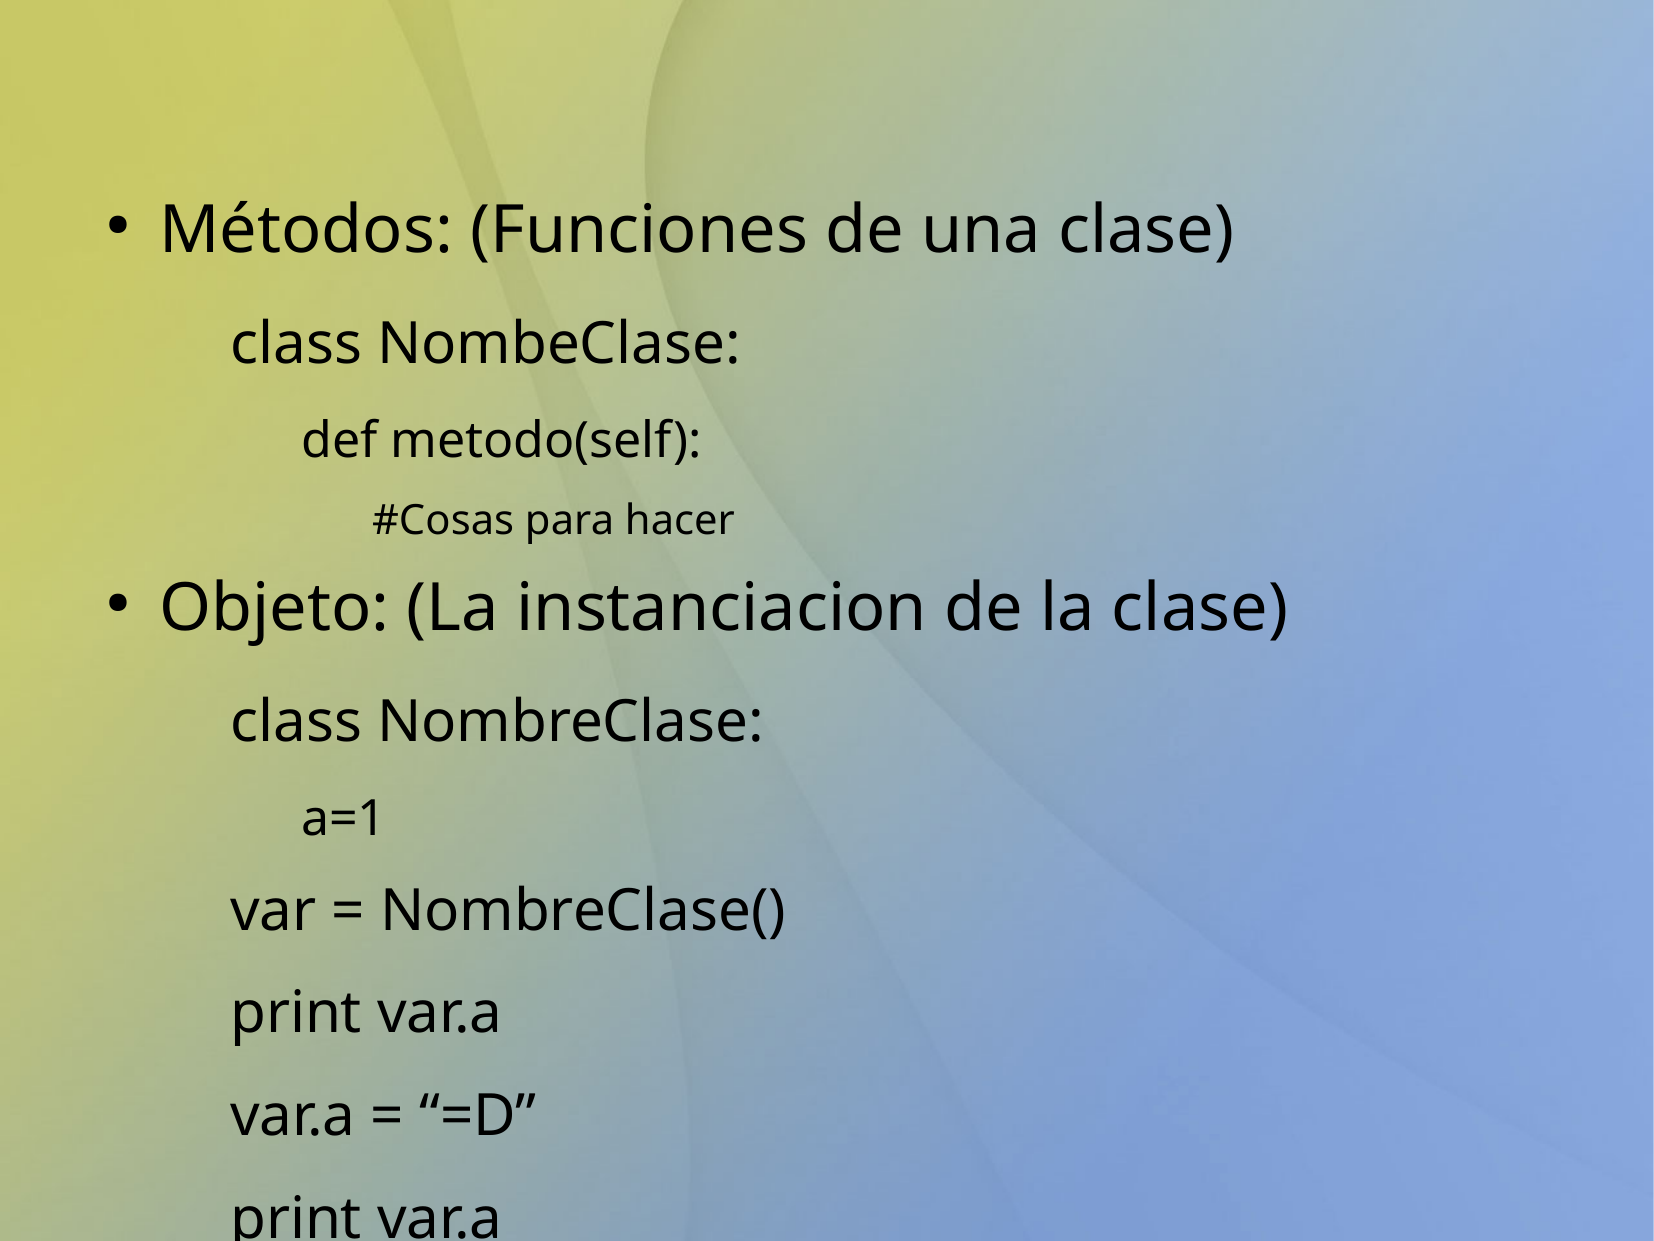

# Métodos: (Funciones de una clase)
class NombeClase:
def metodo(self):
#Cosas para hacer
Objeto: (La instanciacion de la clase)
class NombreClase:
a=1
var = NombreClase()
print var.a
var.a = “=D”
print var.a